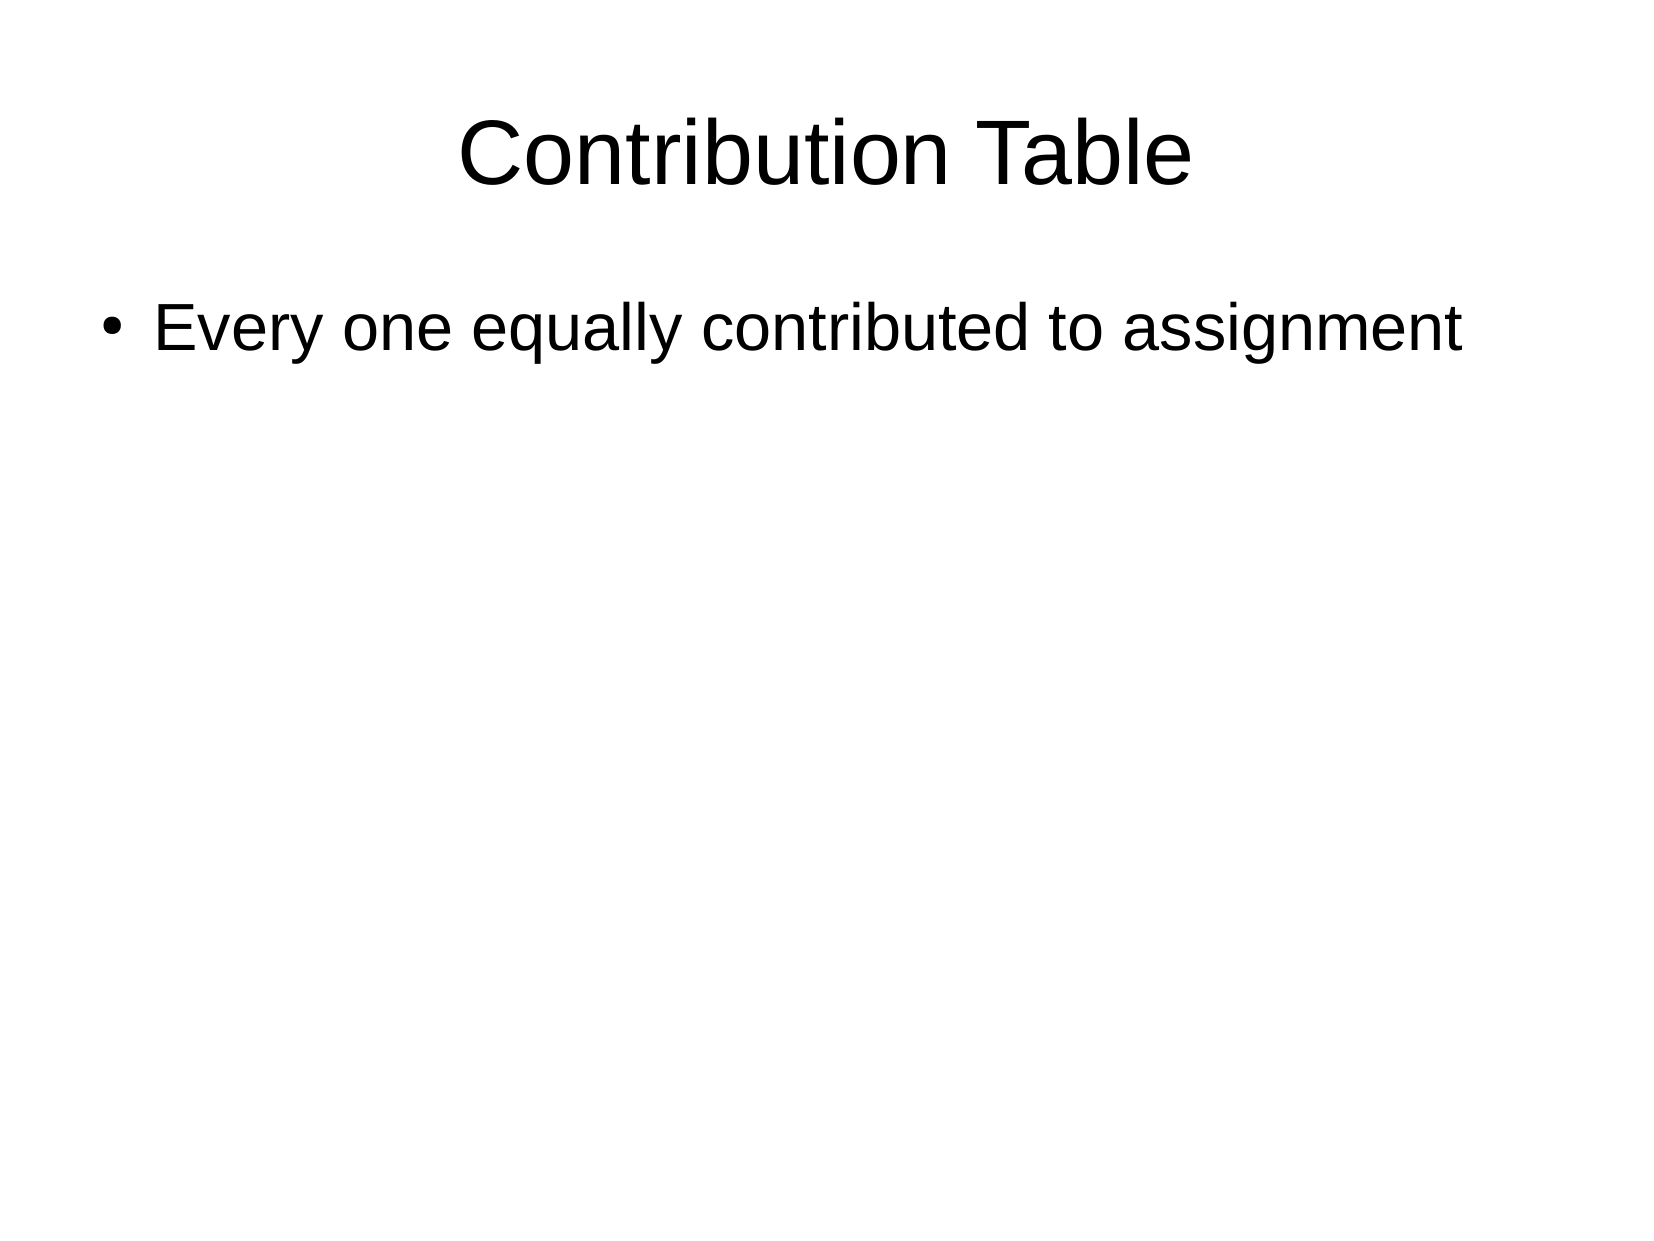

# Contribution Table
Every one equally contributed to assignment